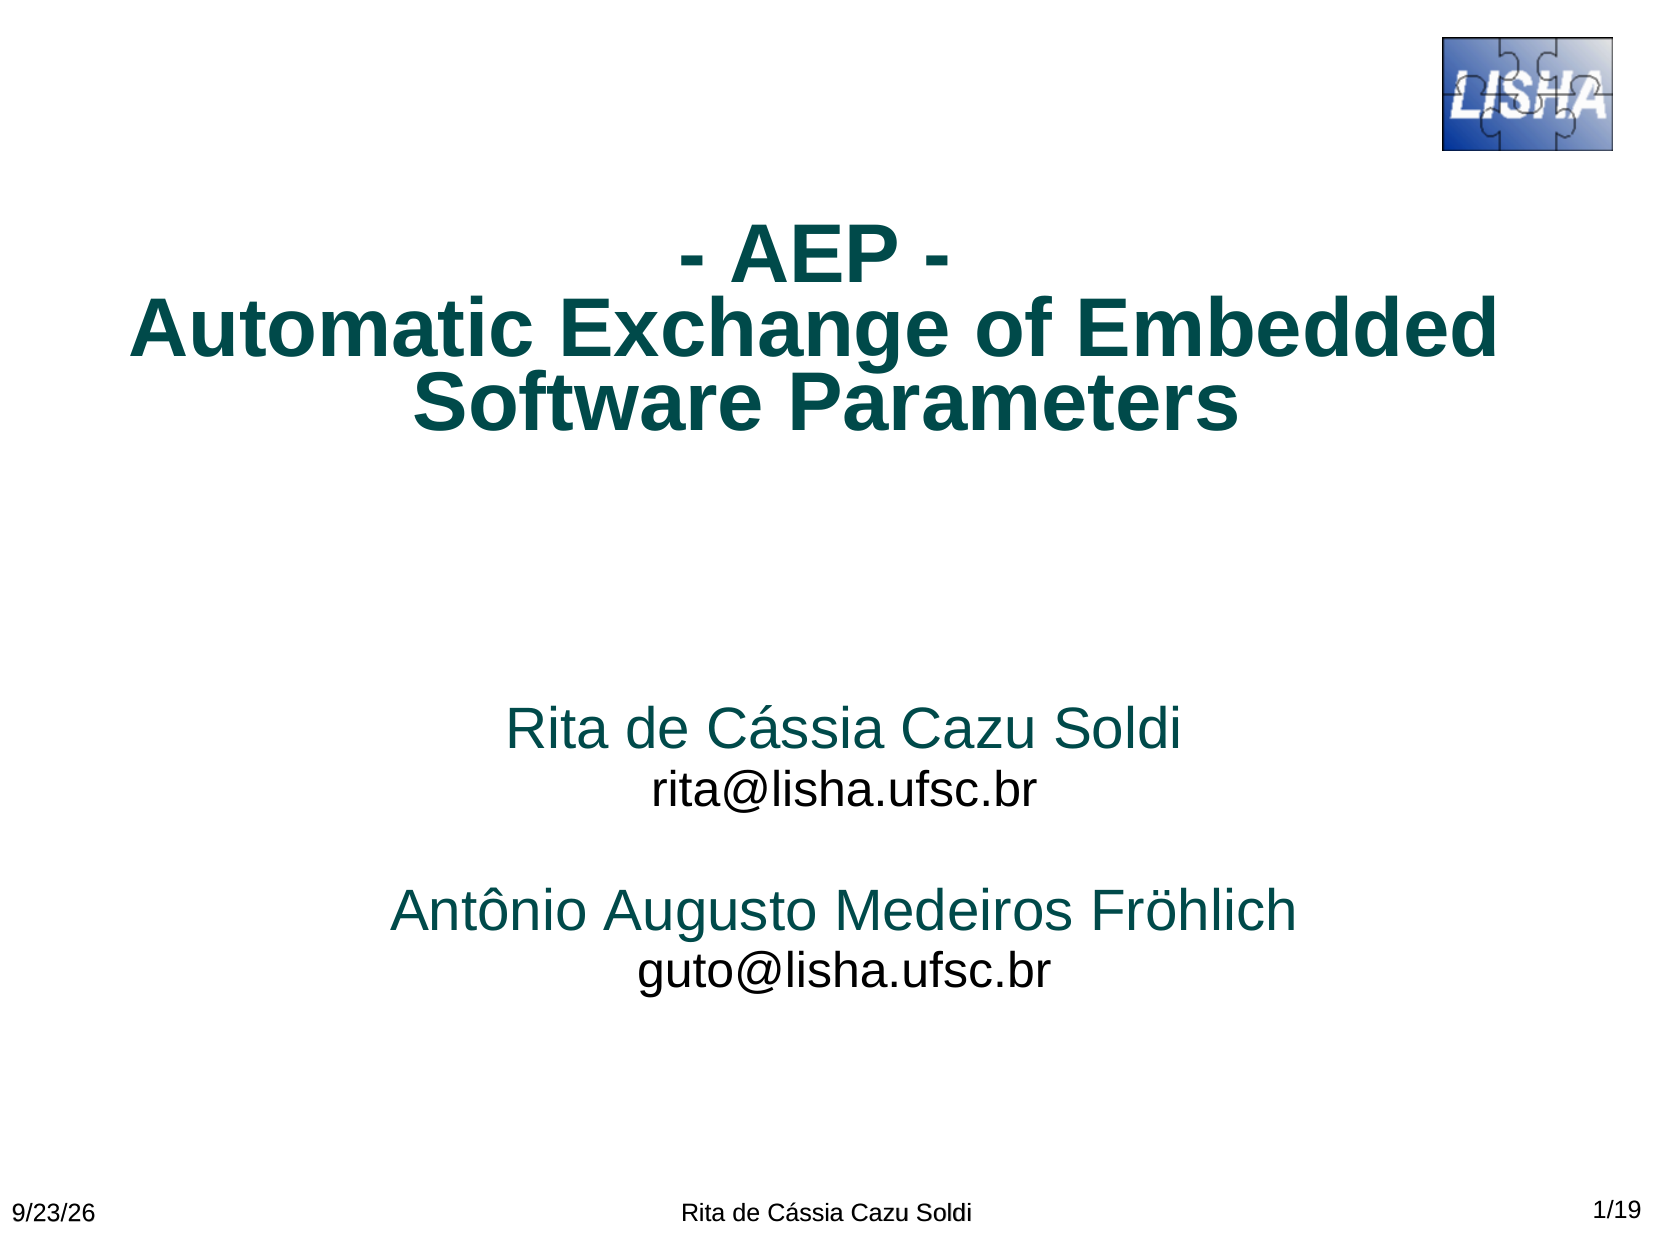

# - AEP - Automatic Exchange of Embedded Software Parameters
Rita de Cássia Cazu Soldi
rita@lisha.ufsc.br
Antônio Augusto Medeiros Fröhlich
guto@lisha.ufsc.br